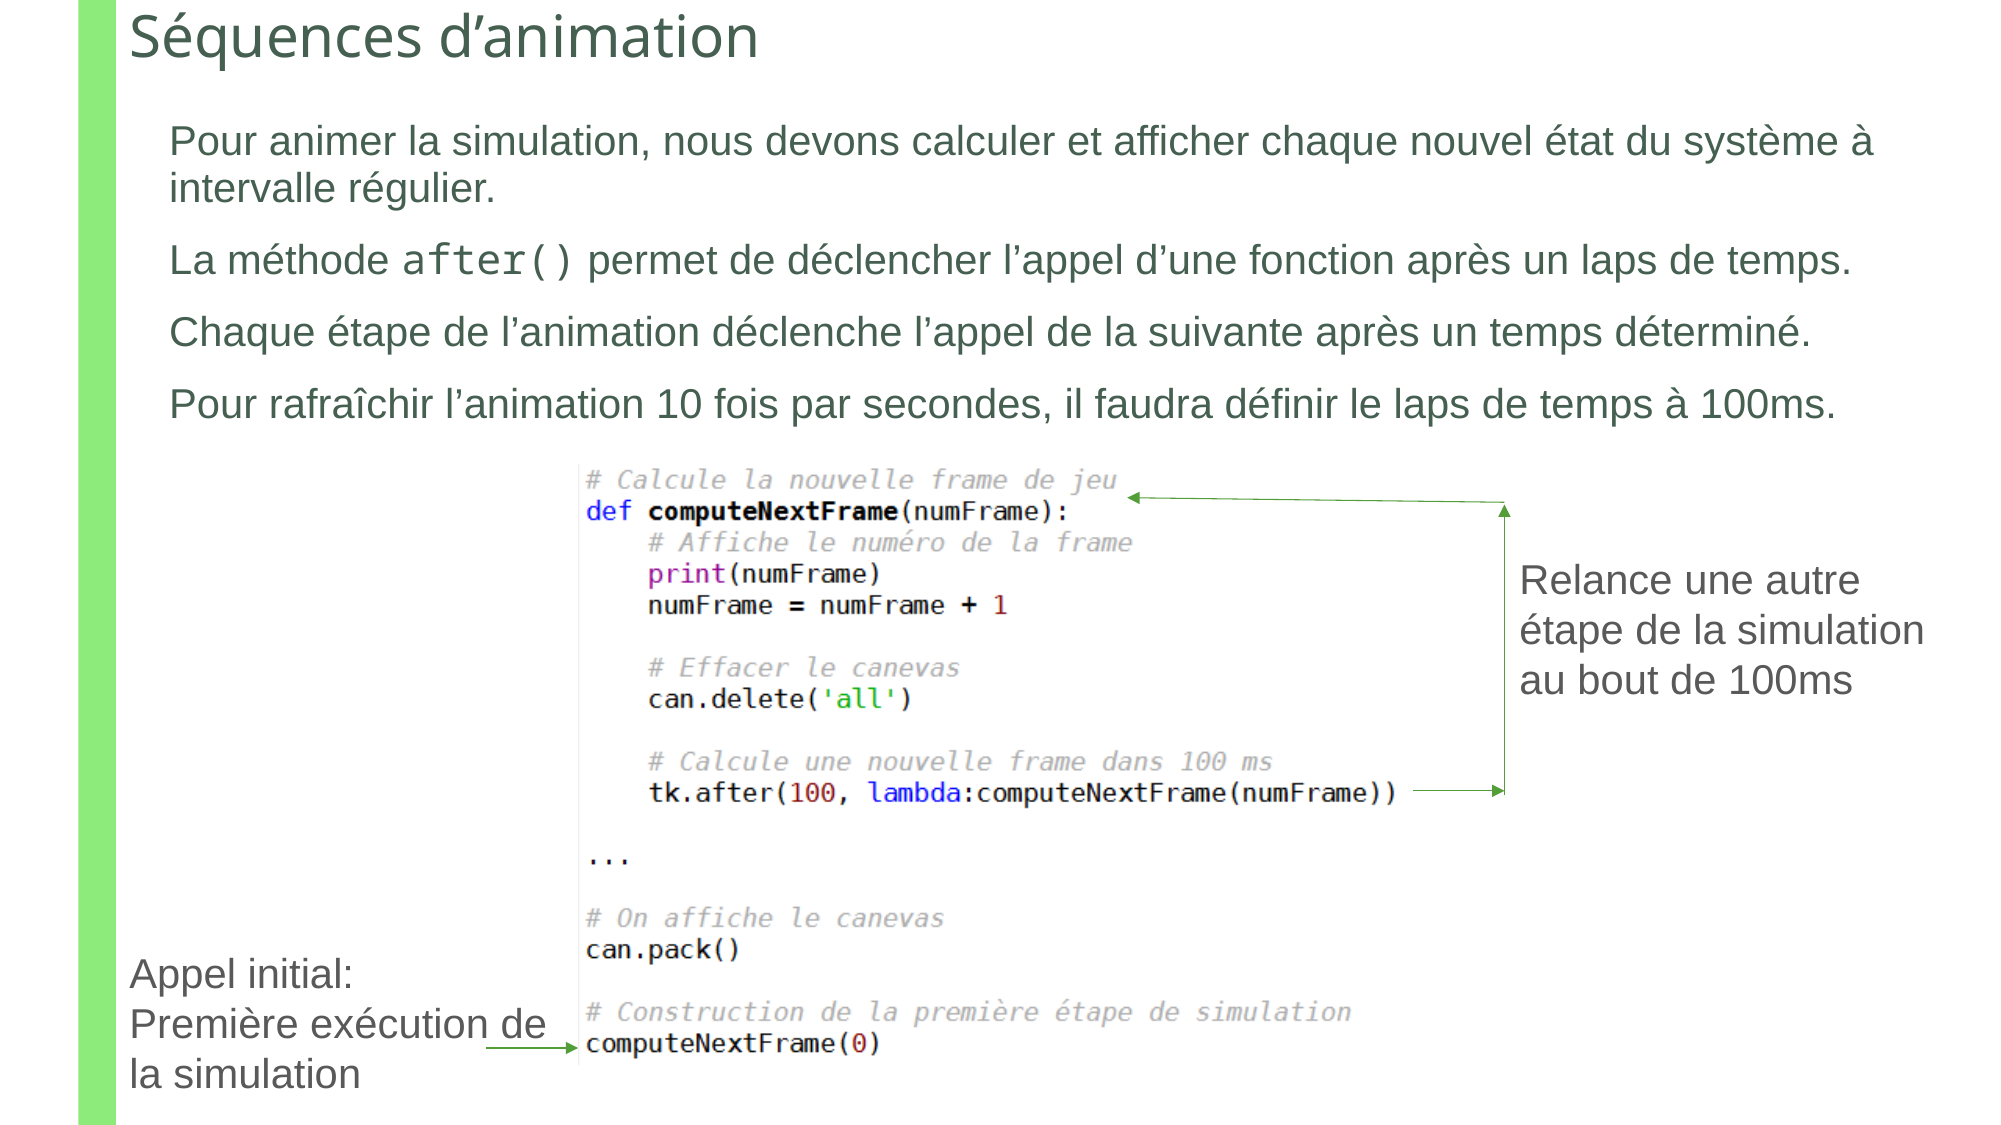

# Séquences d’animation
Pour animer la simulation, nous devons calculer et afficher chaque nouvel état du système à intervalle régulier.
La méthode after() permet de déclencher l’appel d’une fonction après un laps de temps.
Chaque étape de l’animation déclenche l’appel de la suivante après un temps déterminé.
Pour rafraîchir l’animation 10 fois par secondes, il faudra définir le laps de temps à 100ms.
Relance une autre étape de la simulation au bout de 100ms
Appel initial:
Première exécution de la simulation